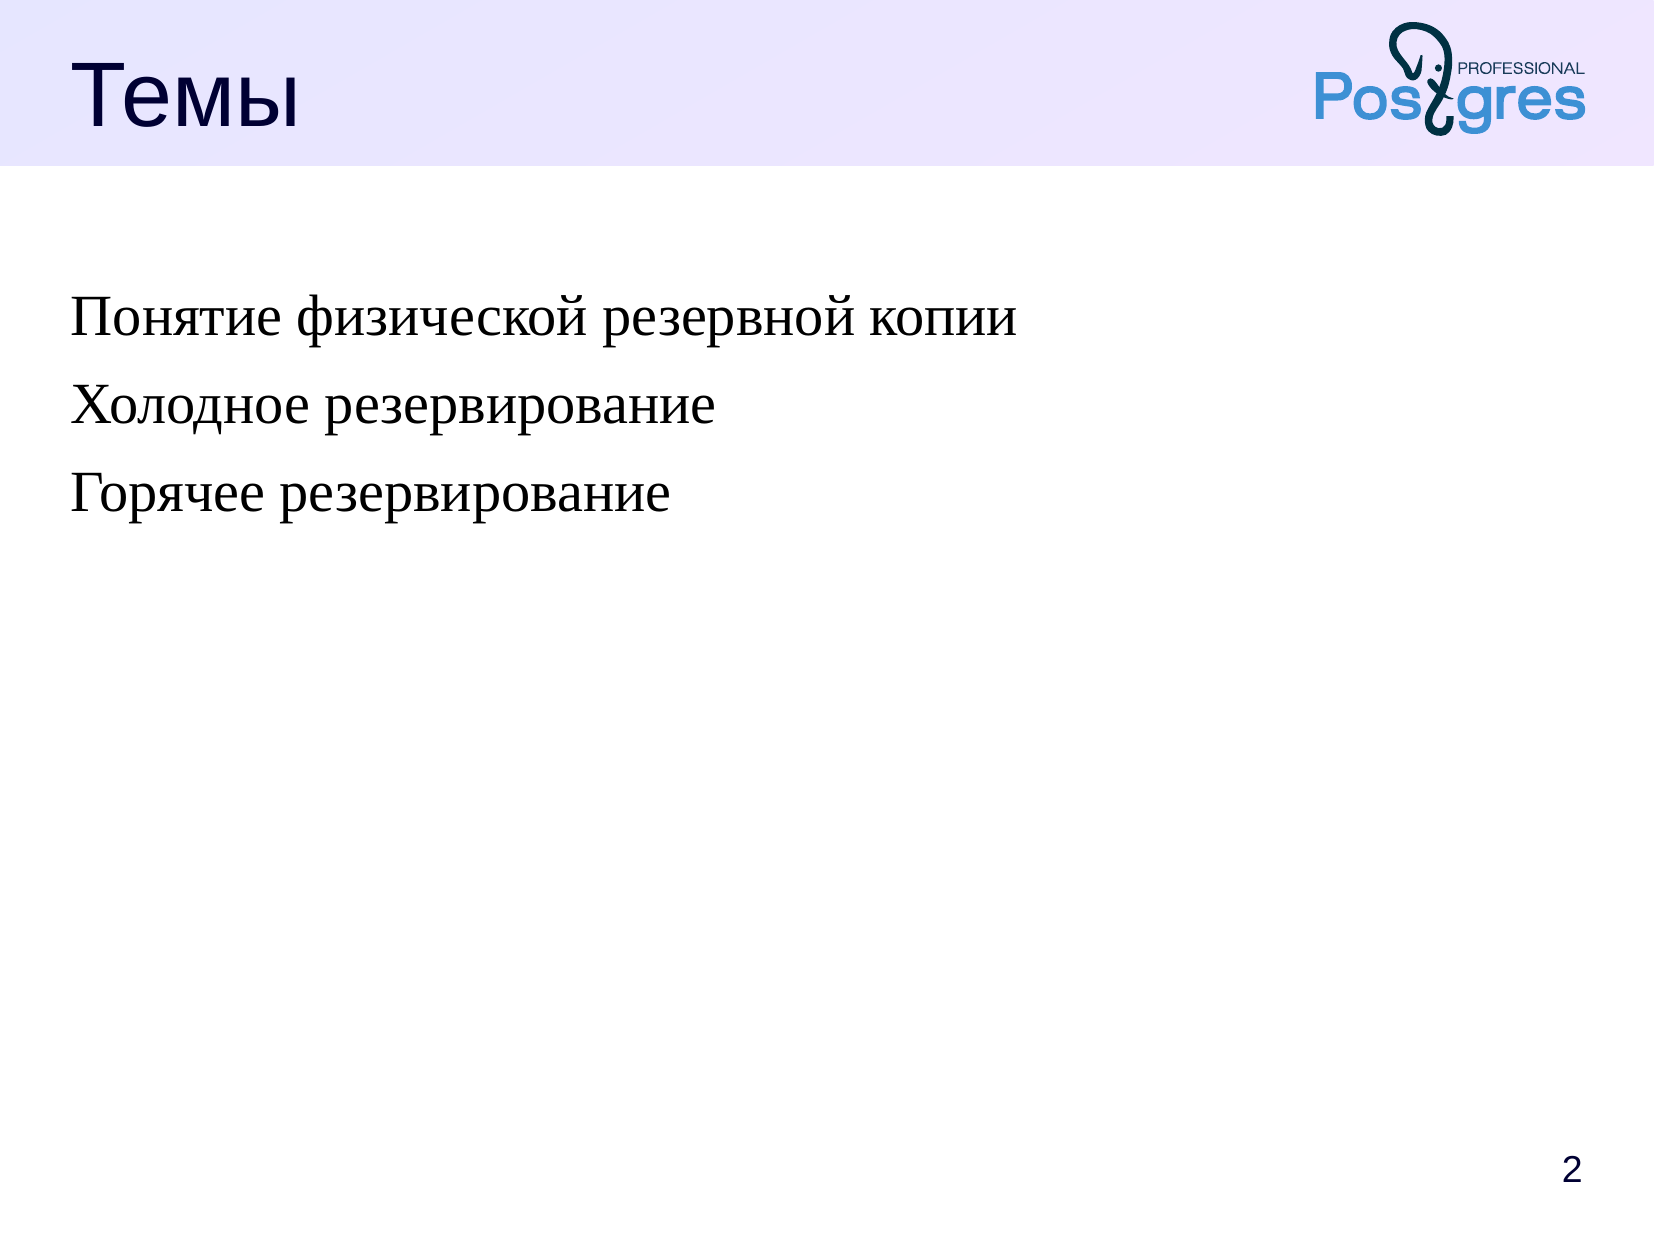

# Темы
Понятие физической резервной копии
Холодное резервирование
Горячее резервирование